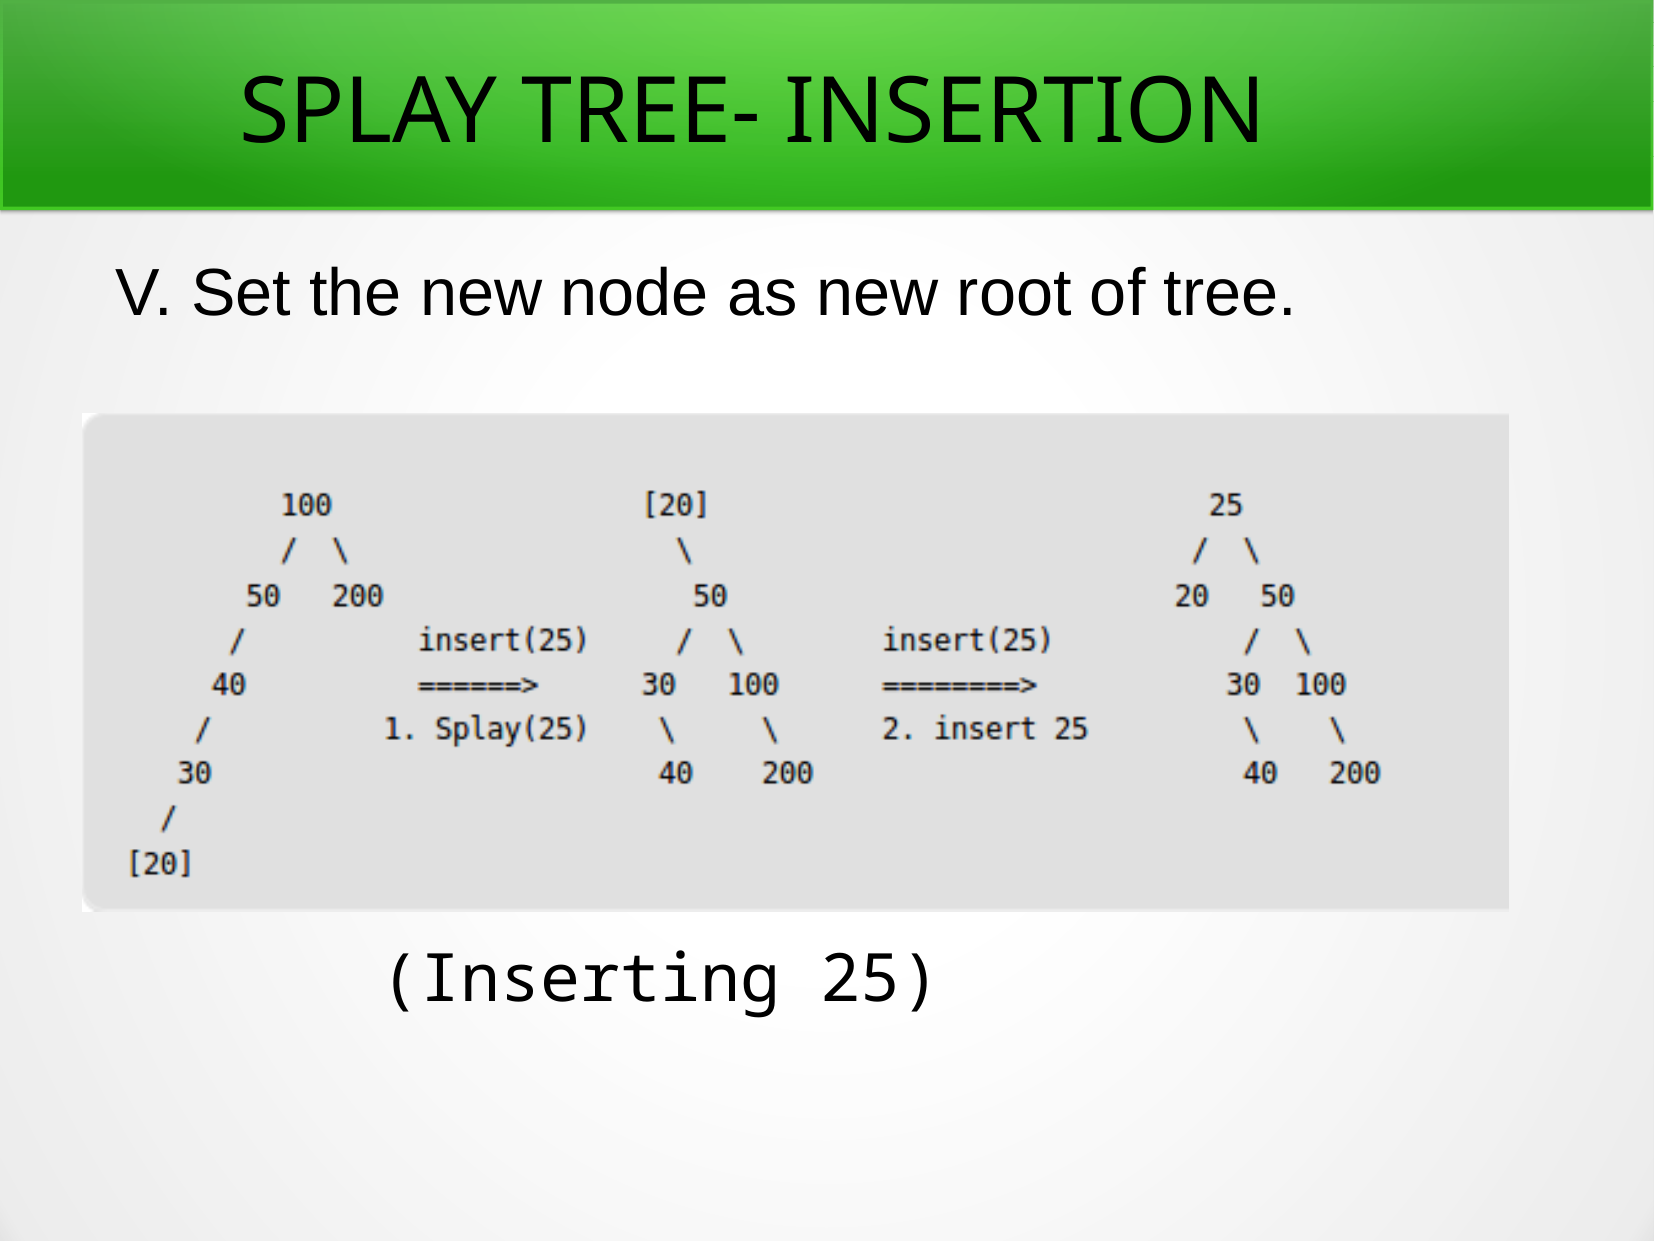

SPLAY TREE- INSERTION
 V. Set the new node as new root of tree.
(Inserting 25)